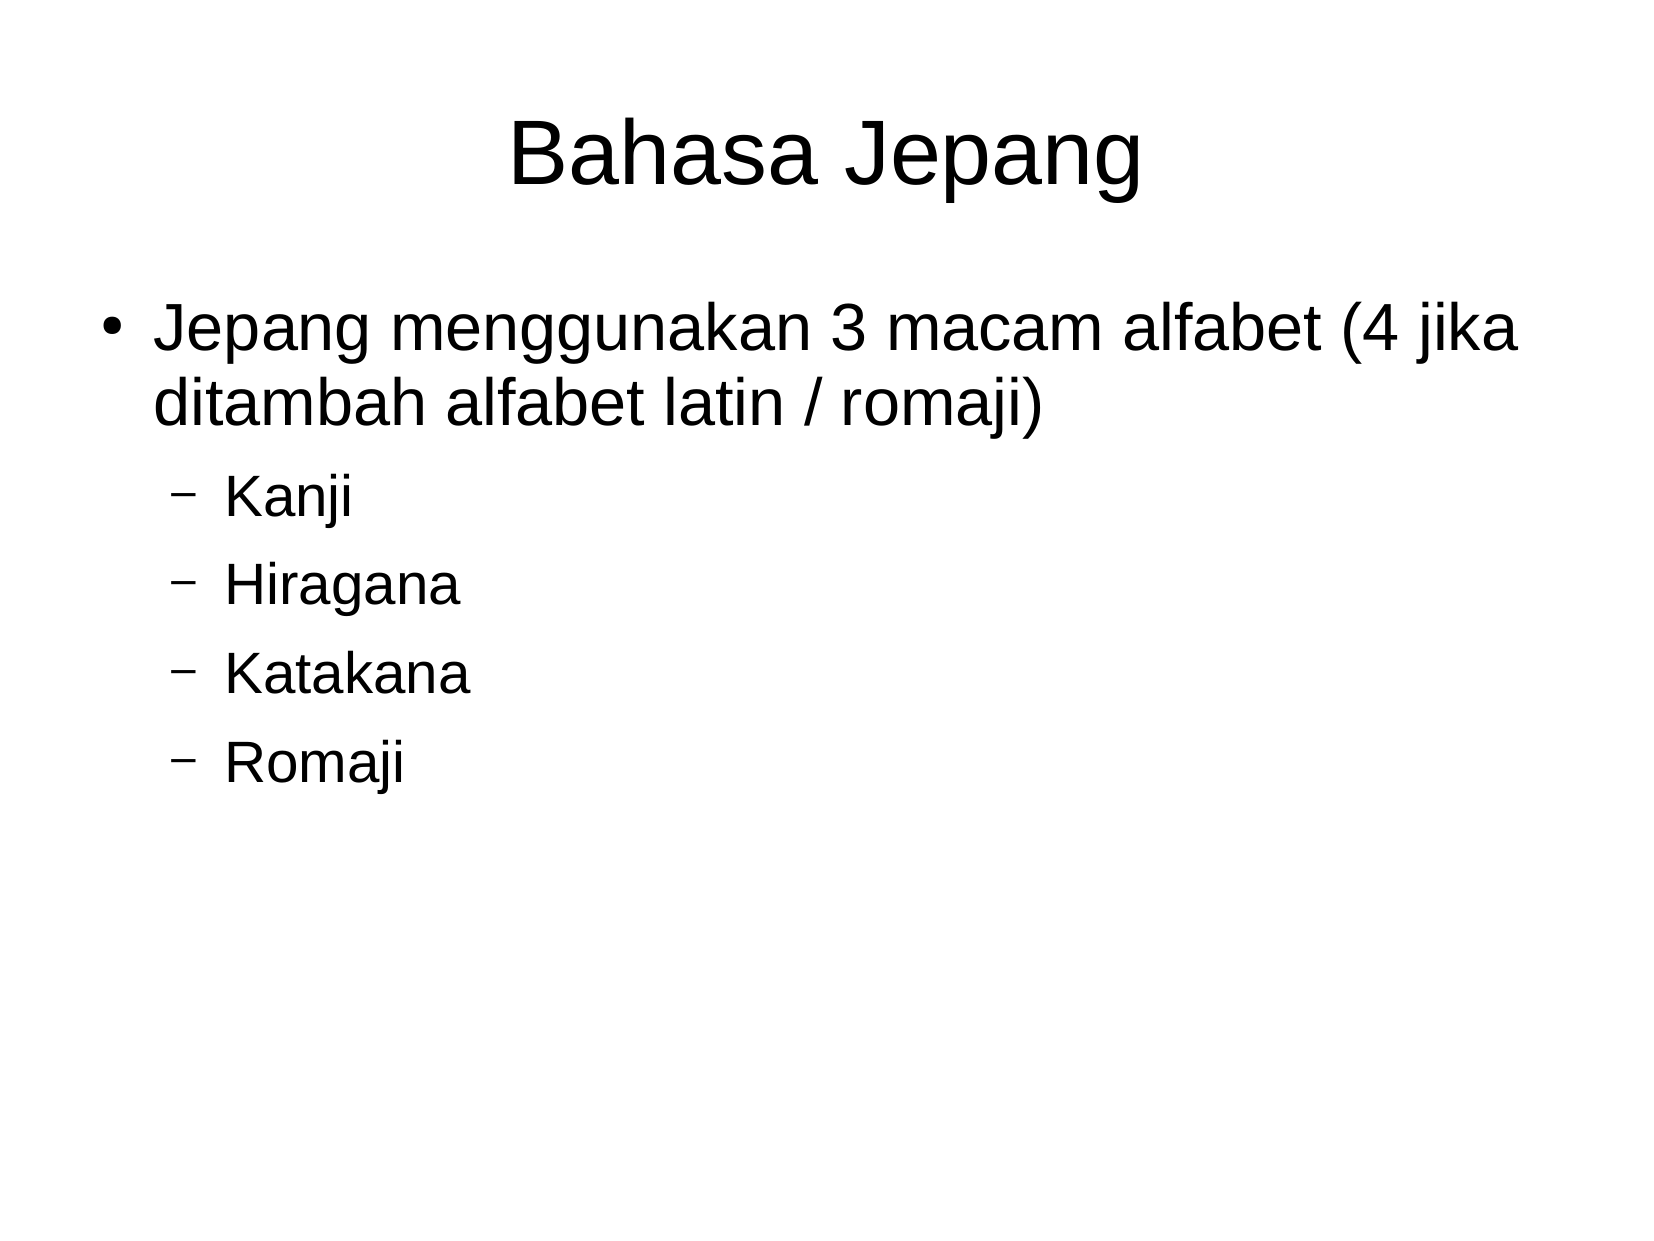

# Bahasa Jepang
Jepang menggunakan 3 macam alfabet (4 jika ditambah alfabet latin / romaji)
Kanji
Hiragana
Katakana
Romaji